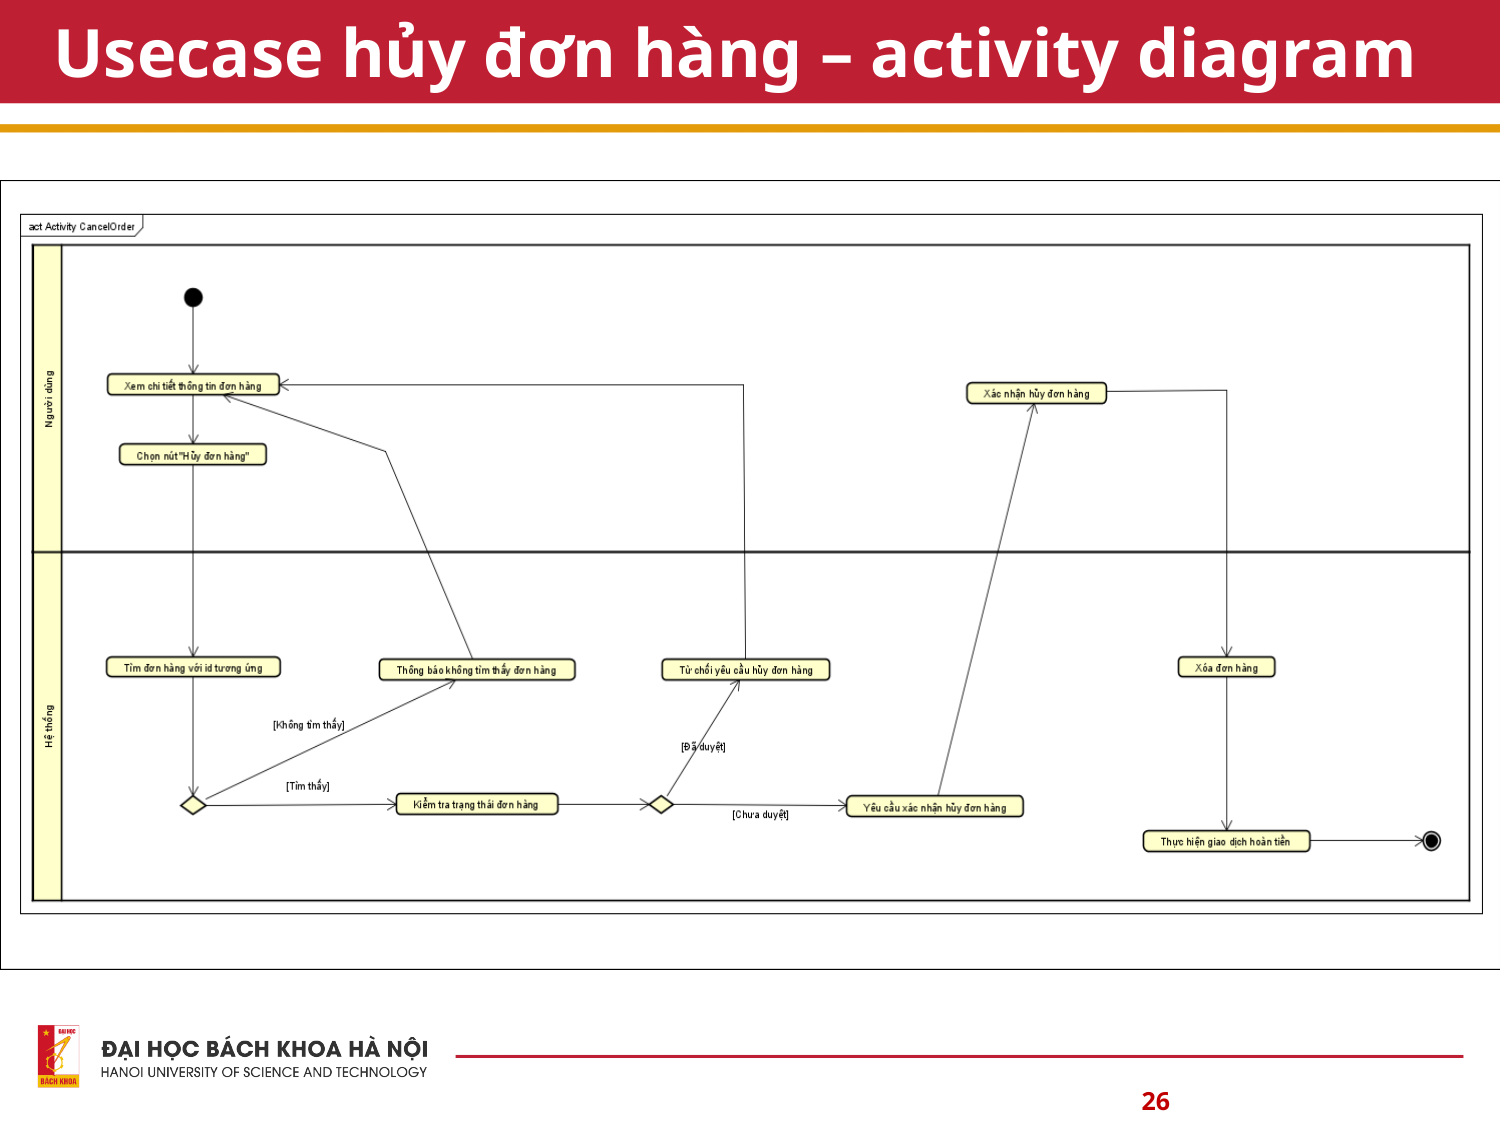

# Usecase hủy đơn hàng – activity diagram